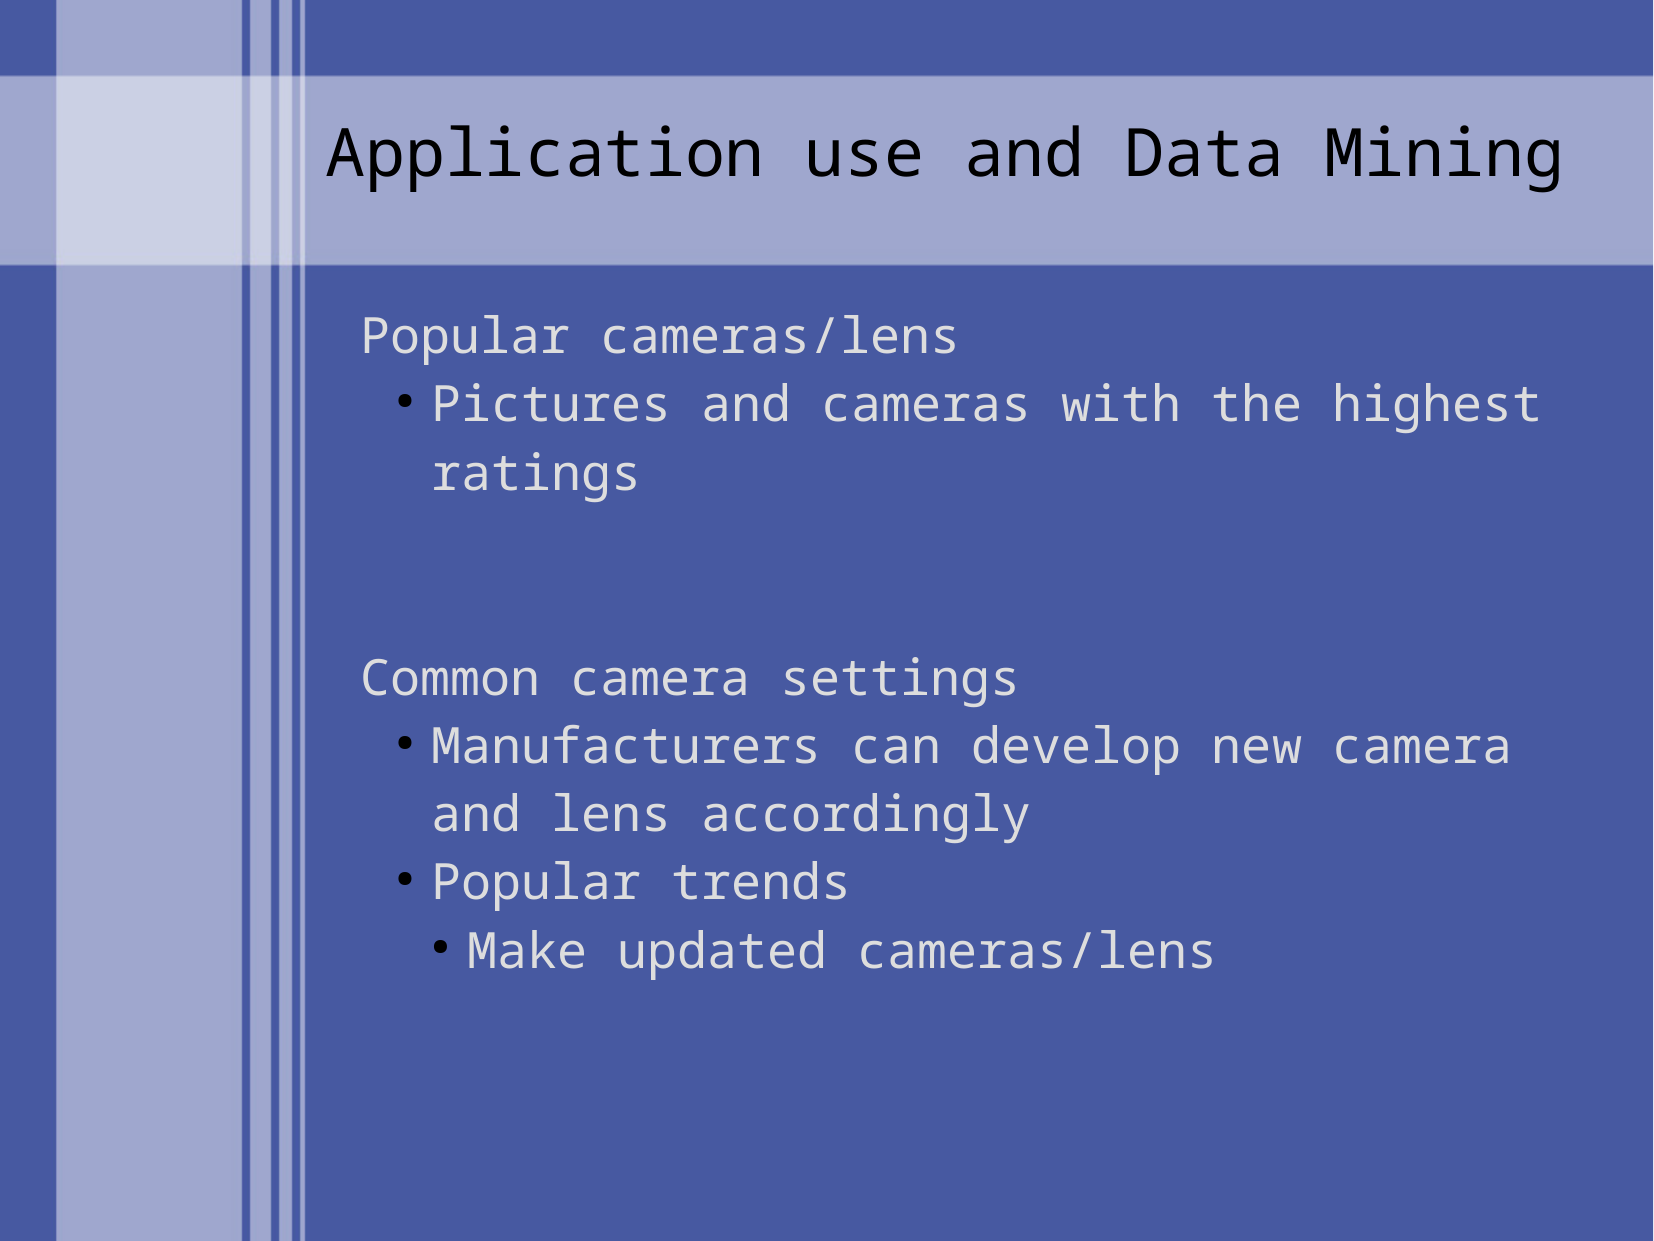

Application use and Data Mining
Popular cameras/lens
Pictures and cameras with the highest
ratings
Common camera settings
Manufacturers can develop new camera
and lens accordingly
Popular trends
Make updated cameras/lens